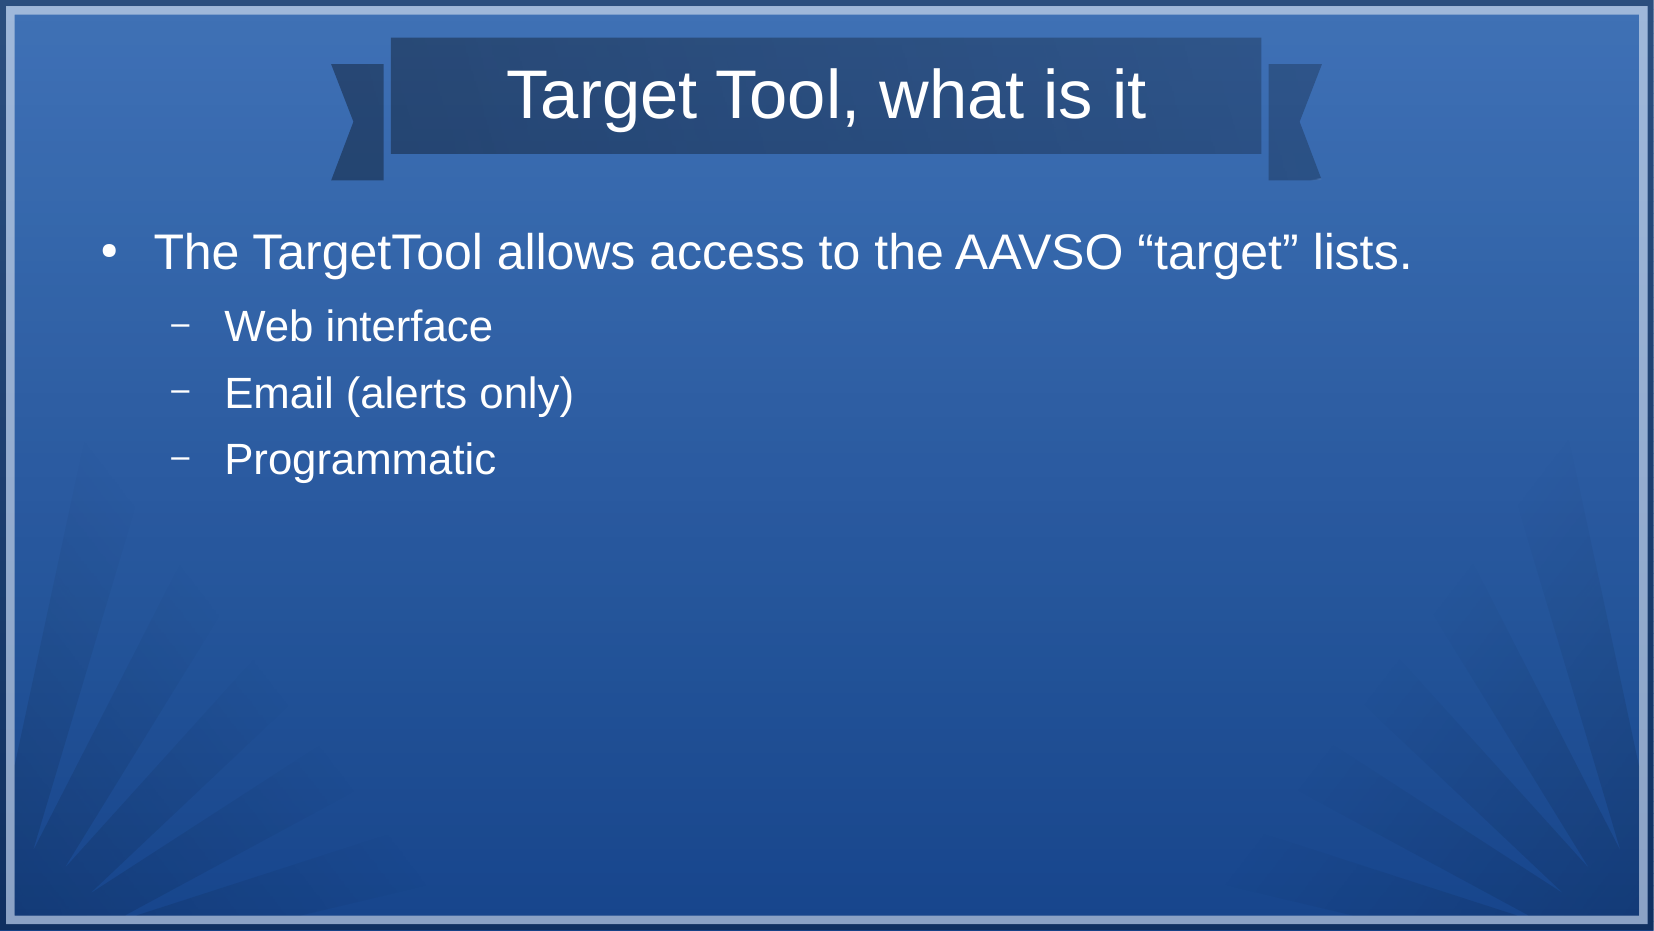

# Target Tool, what is it
The TargetTool allows access to the AAVSO “target” lists.
Web interface
Email (alerts only)
Programmatic